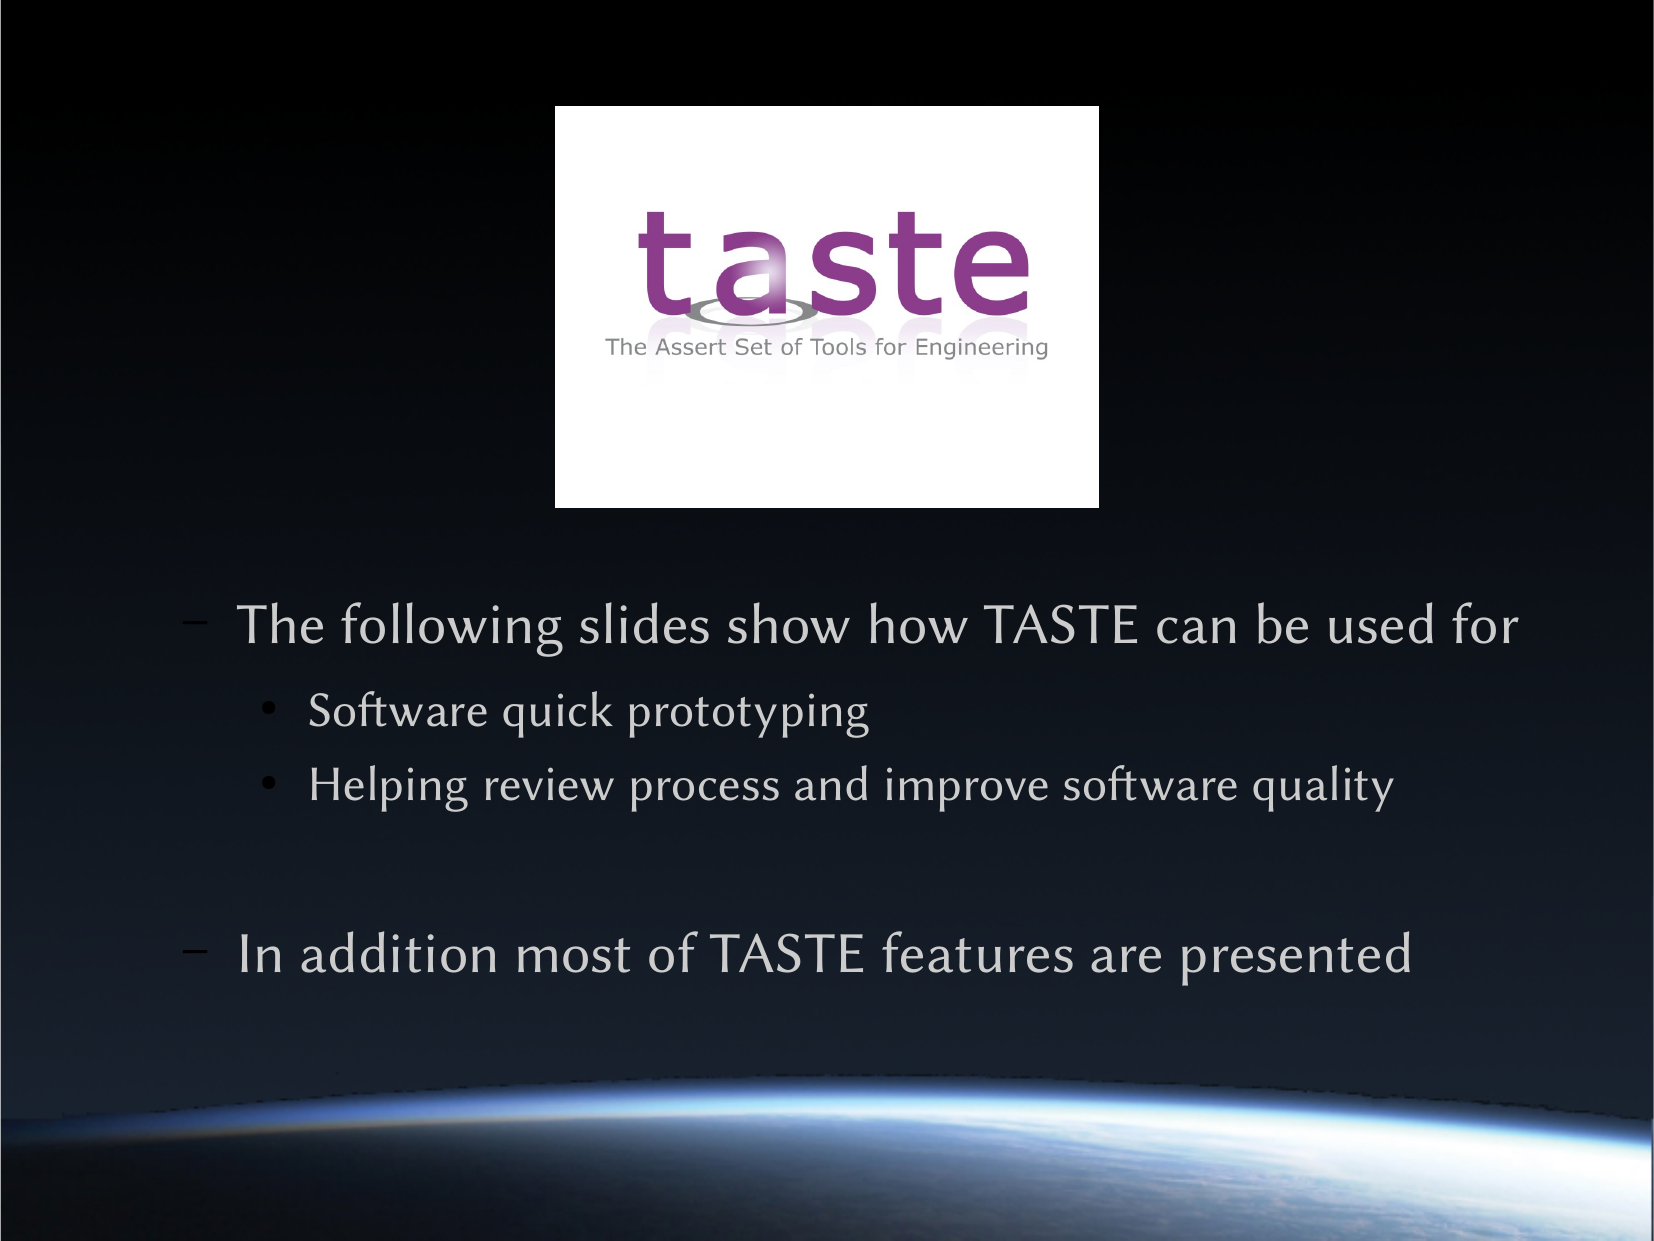

# The following slides show how TASTE can be used for
Software quick prototyping
Helping review process and improve software quality
In addition most of TASTE features are presented